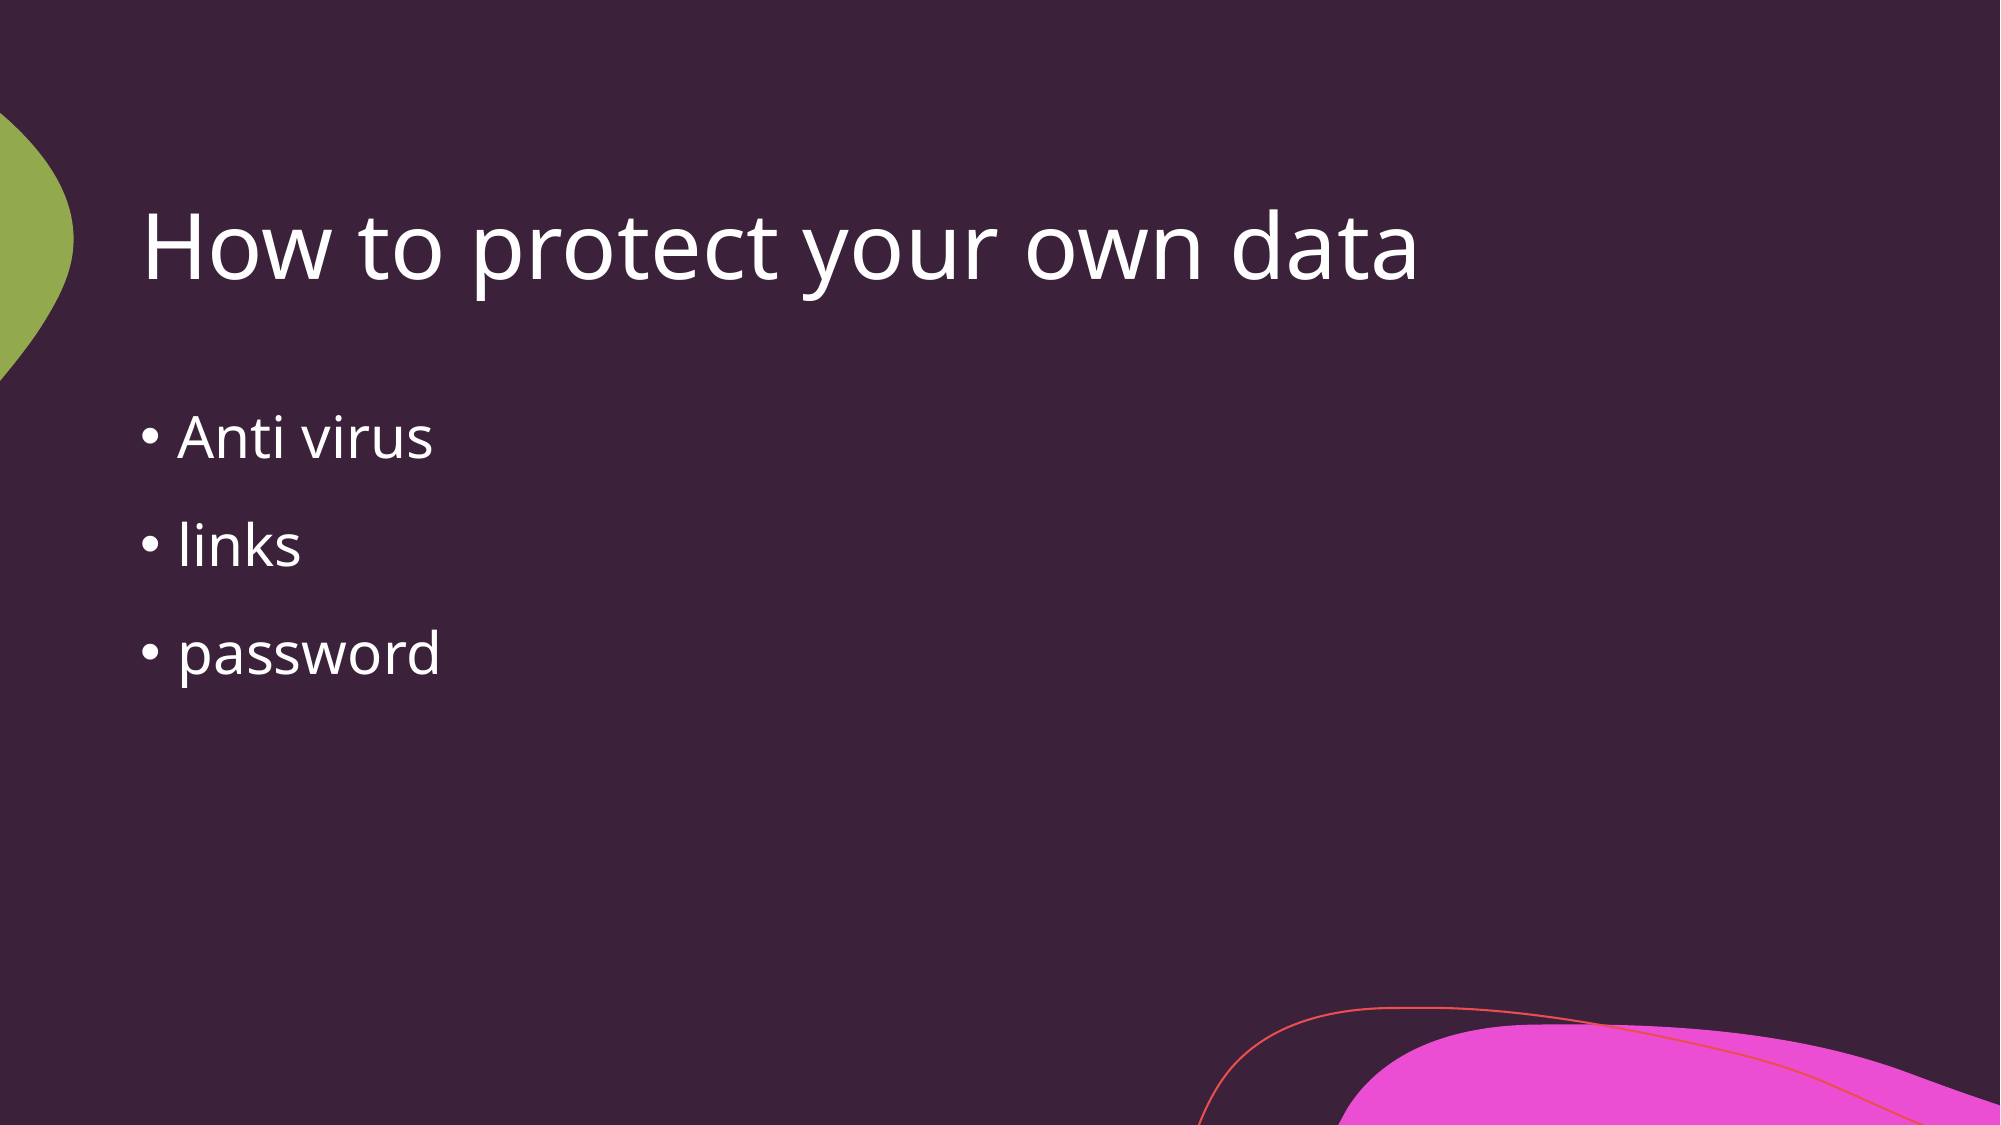

# How to protect your own data
Anti virus
links
password